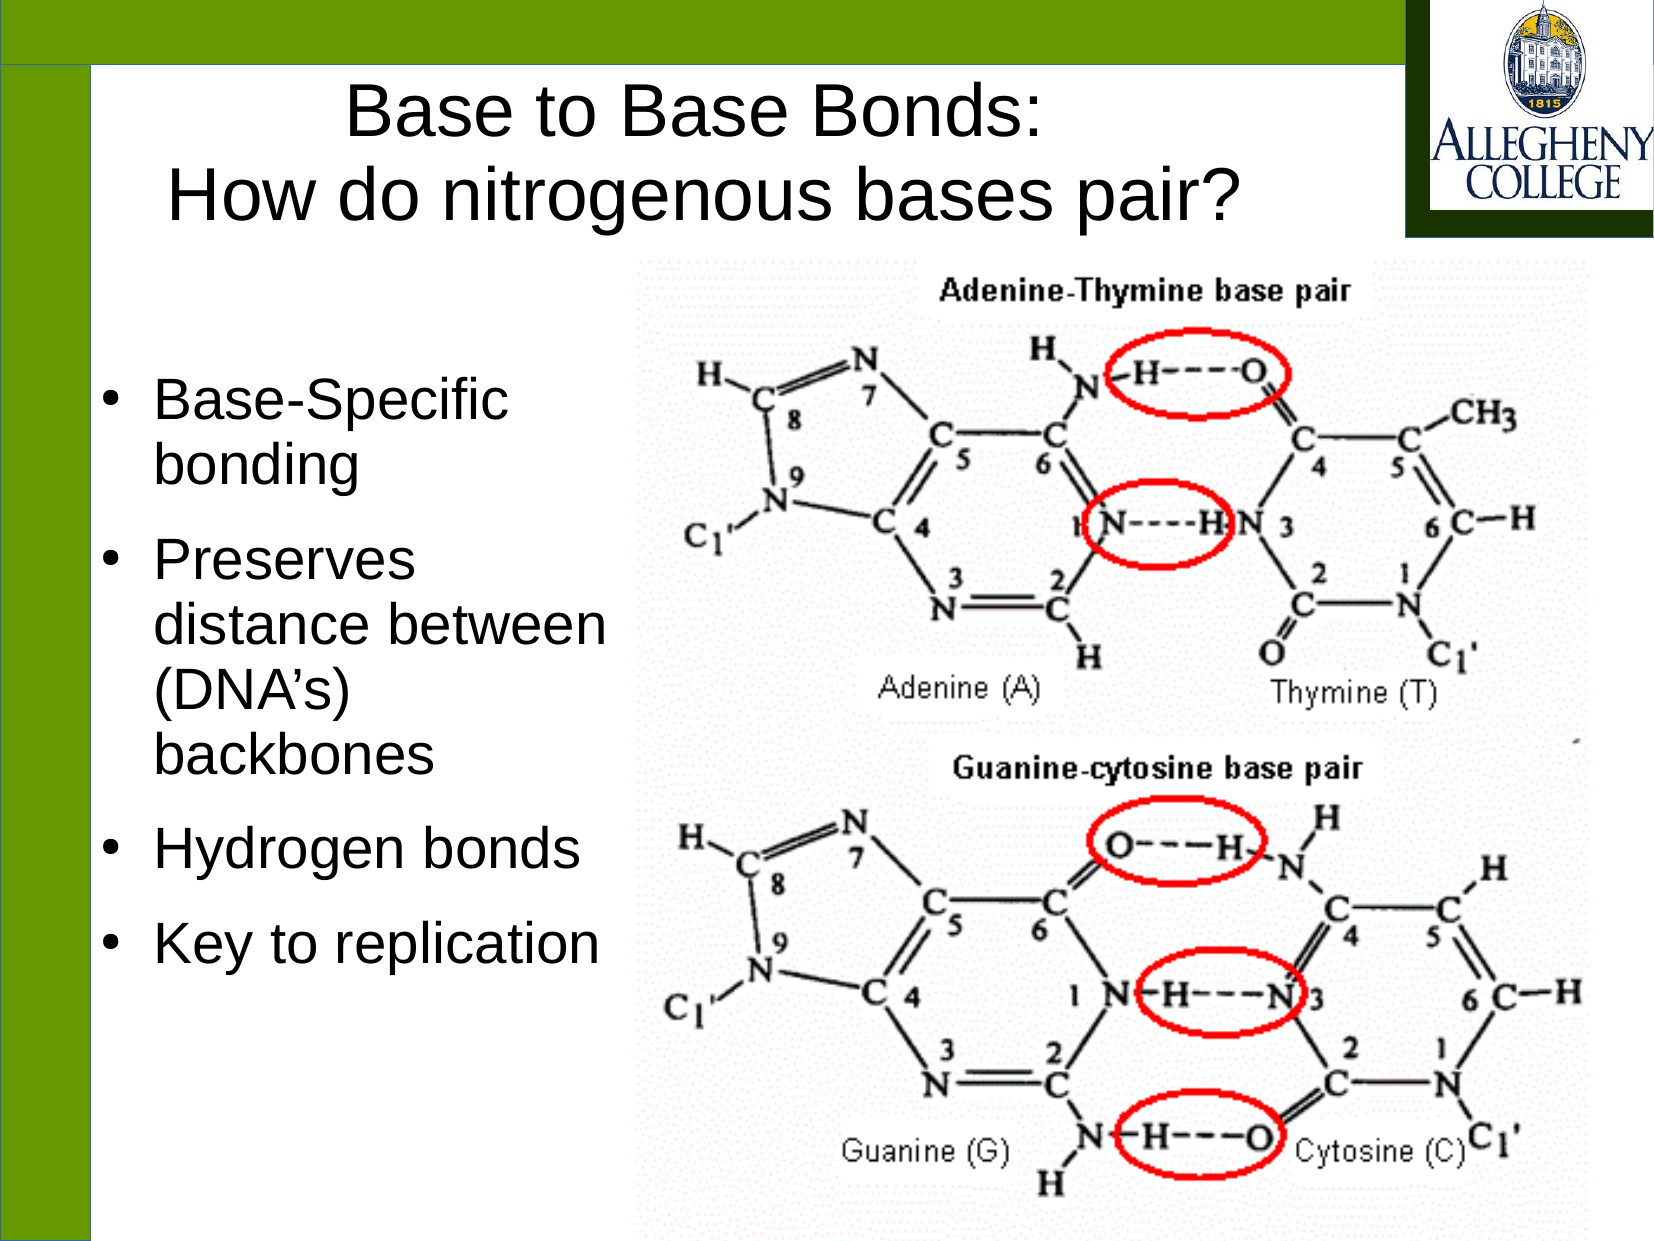

# Base to Base Bonds: How do nitrogenous bases pair?
Base-Specific bonding
Preserves distance between (DNA’s) backbones
Hydrogen bonds
Key to replication